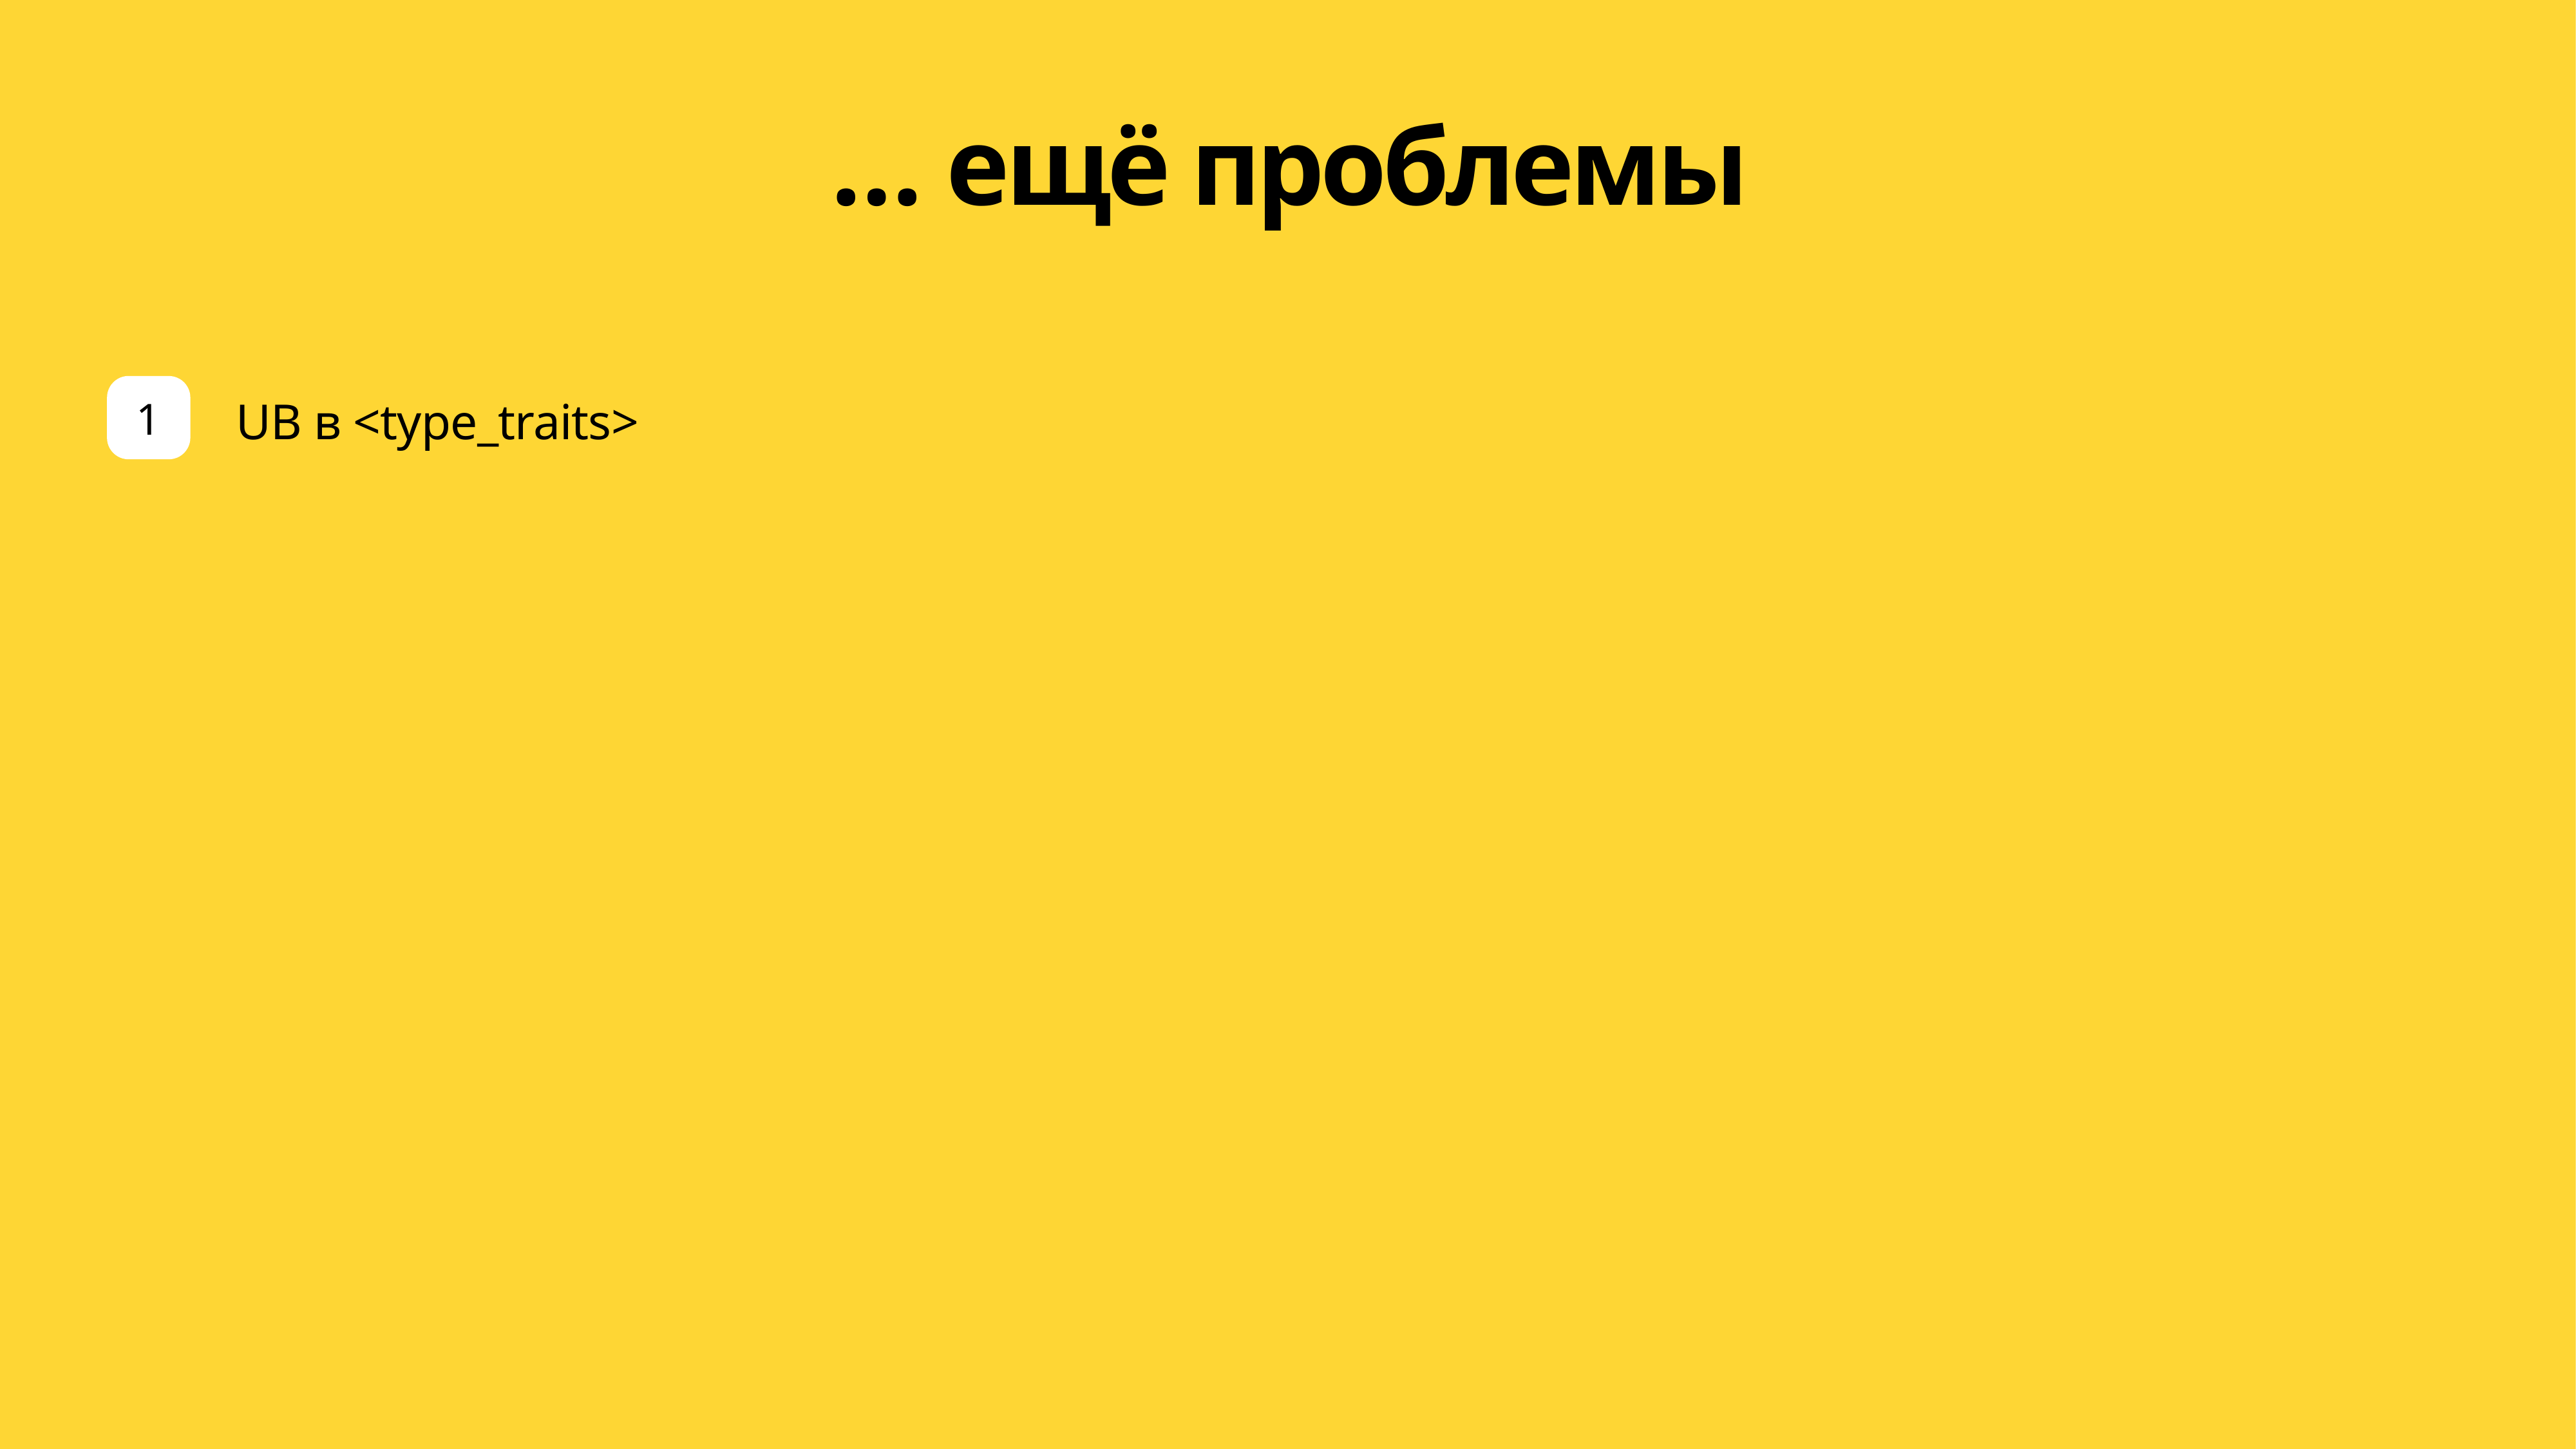

… ещё проблемы
#
1
UB в <type_traits>